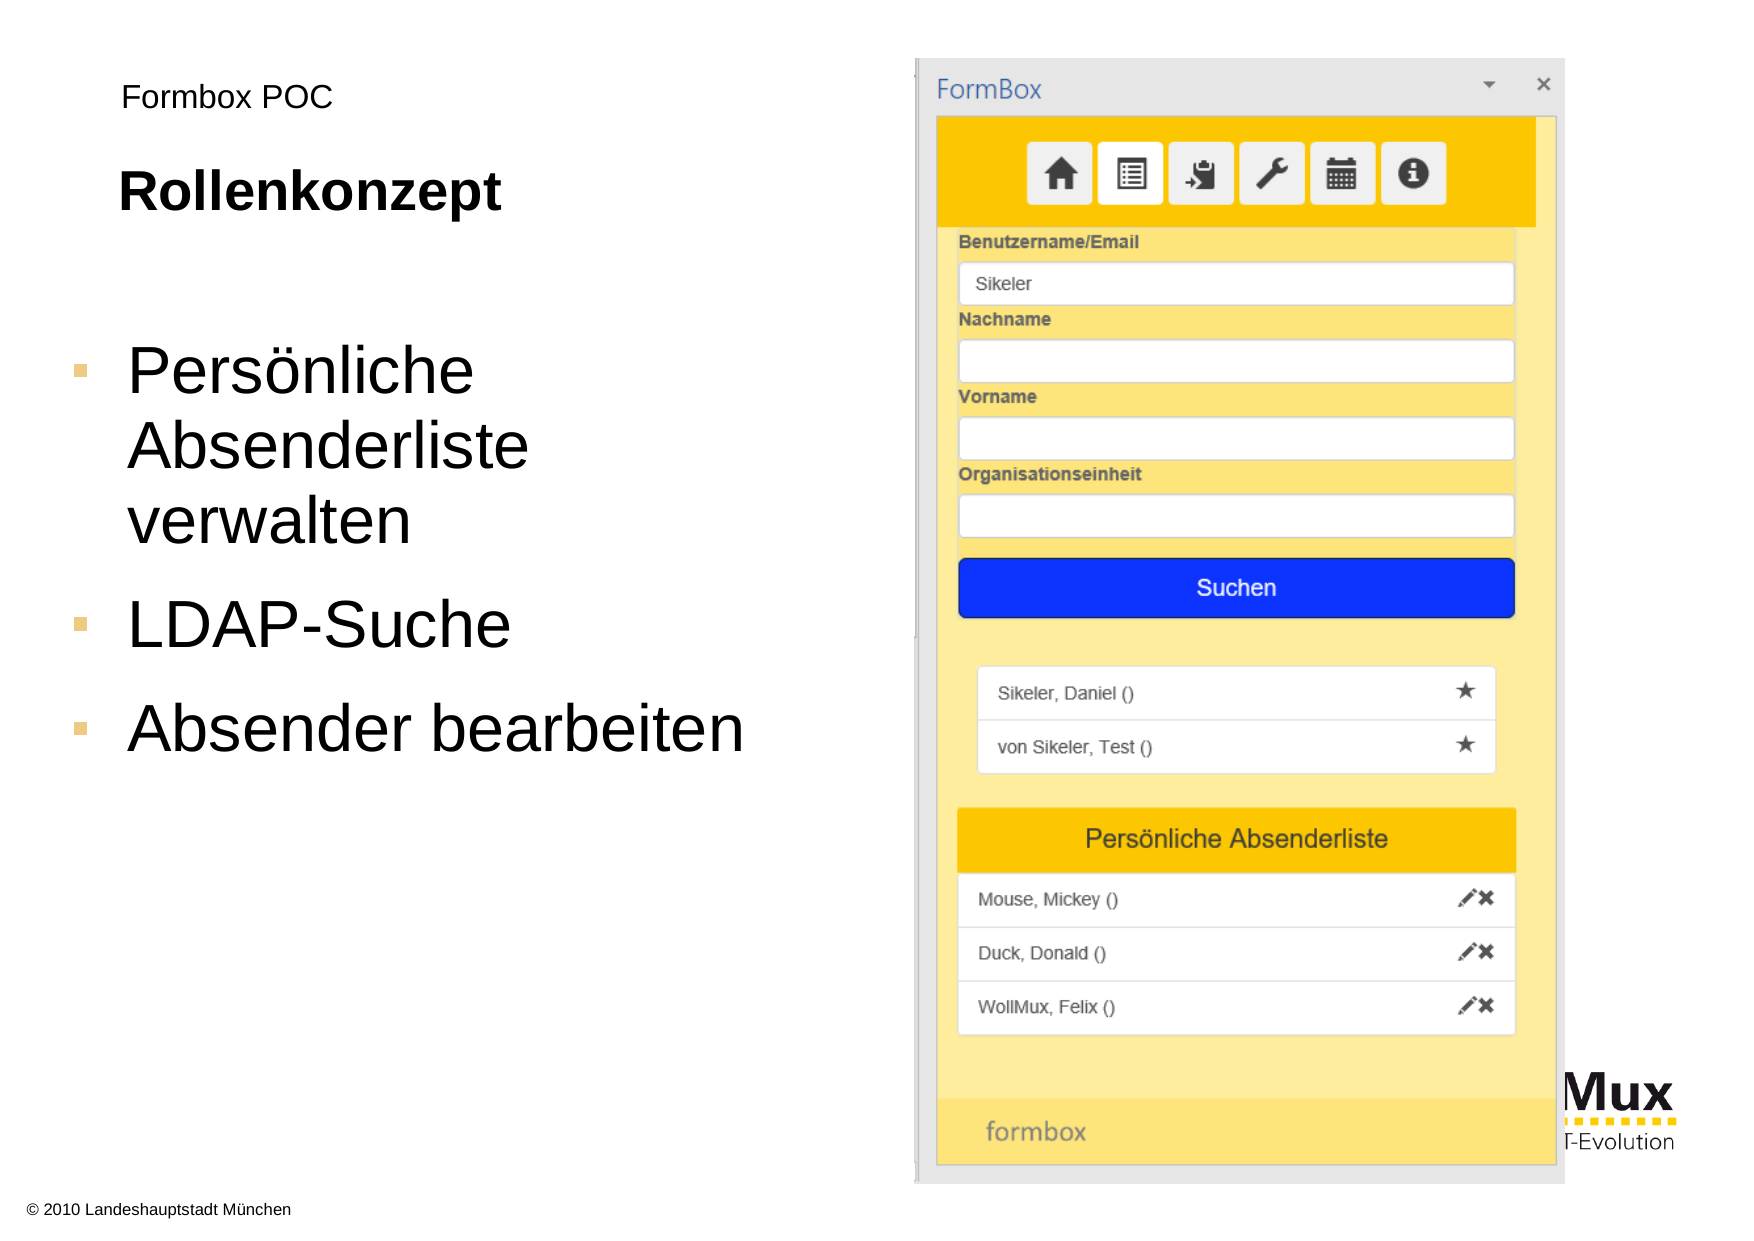

# Rollenkonzept
Persönliche Absenderliste verwalten
LDAP-Suche
Absender bearbeiten